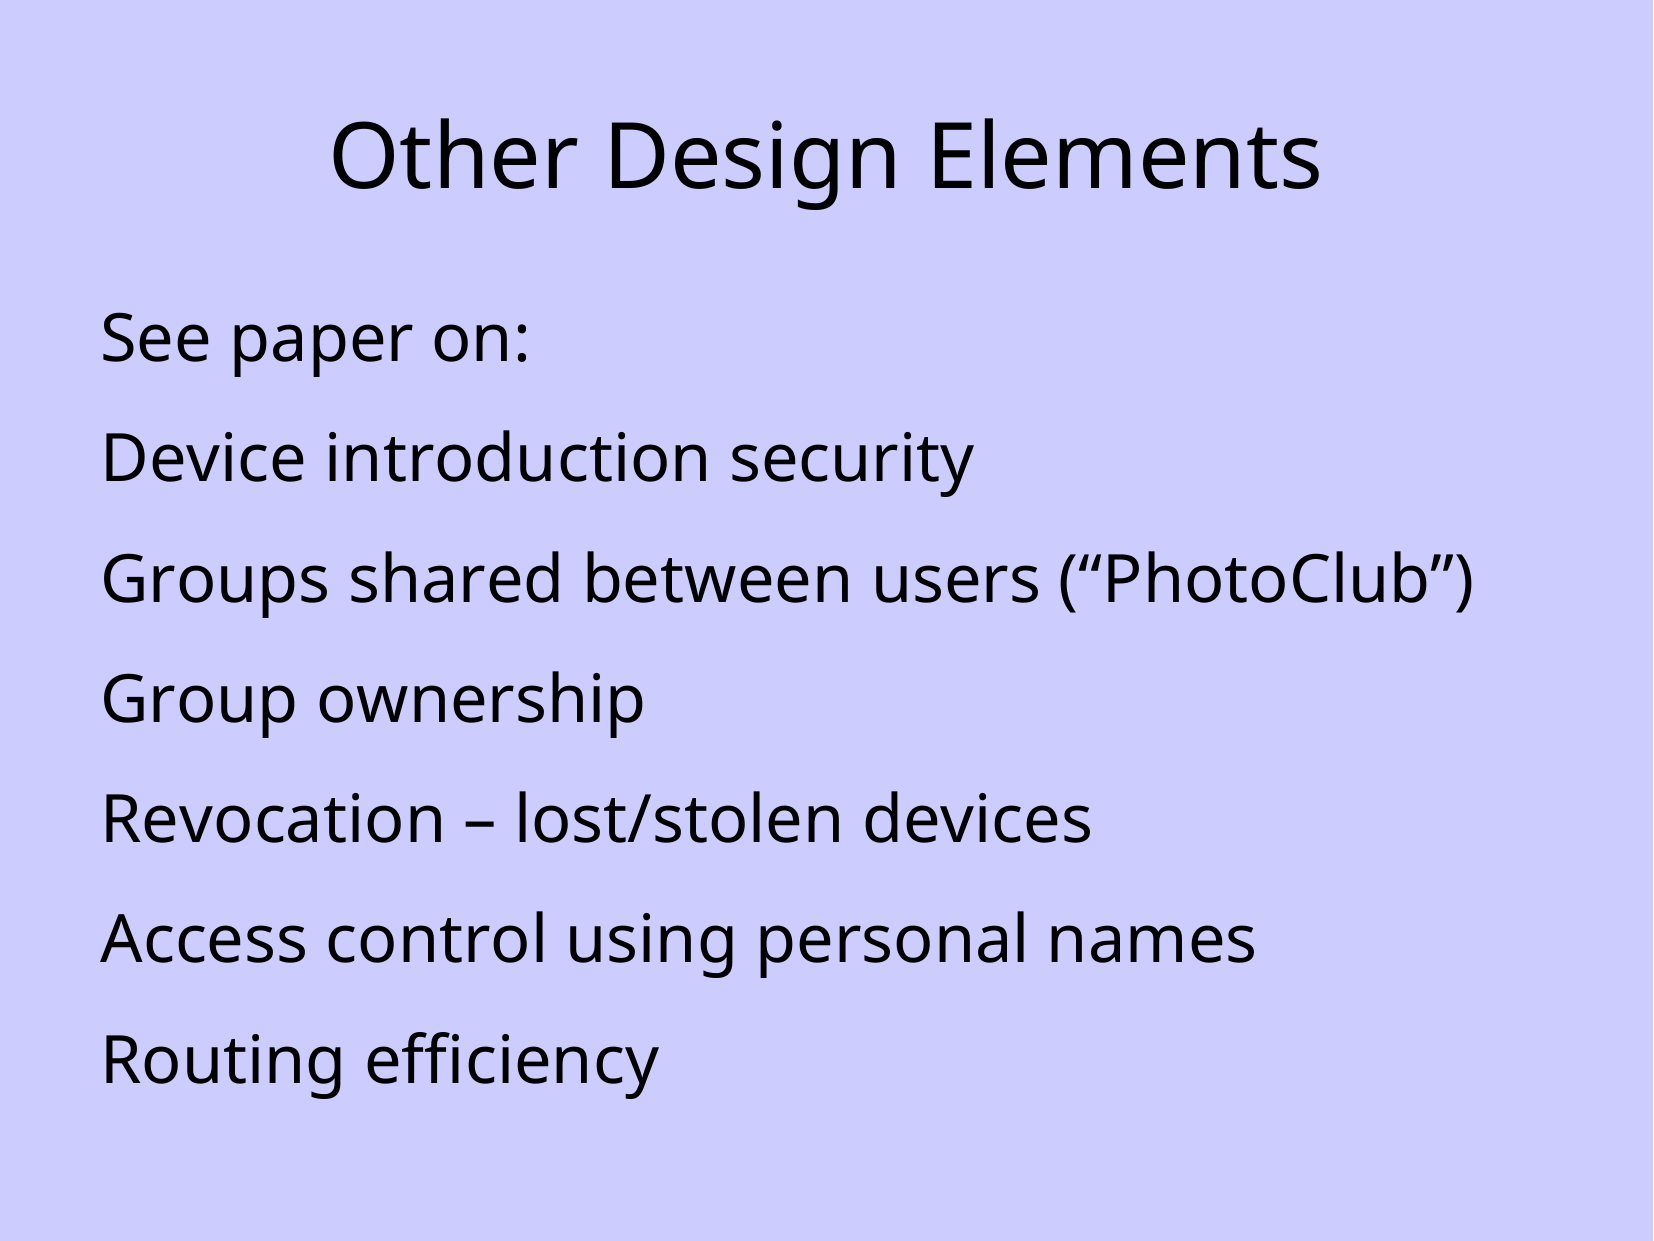

# Other Design Elements
See paper on:
Device introduction security
Groups shared between users (“PhotoClub”)
Group ownership
Revocation – lost/stolen devices
Access control using personal names
Routing efficiency